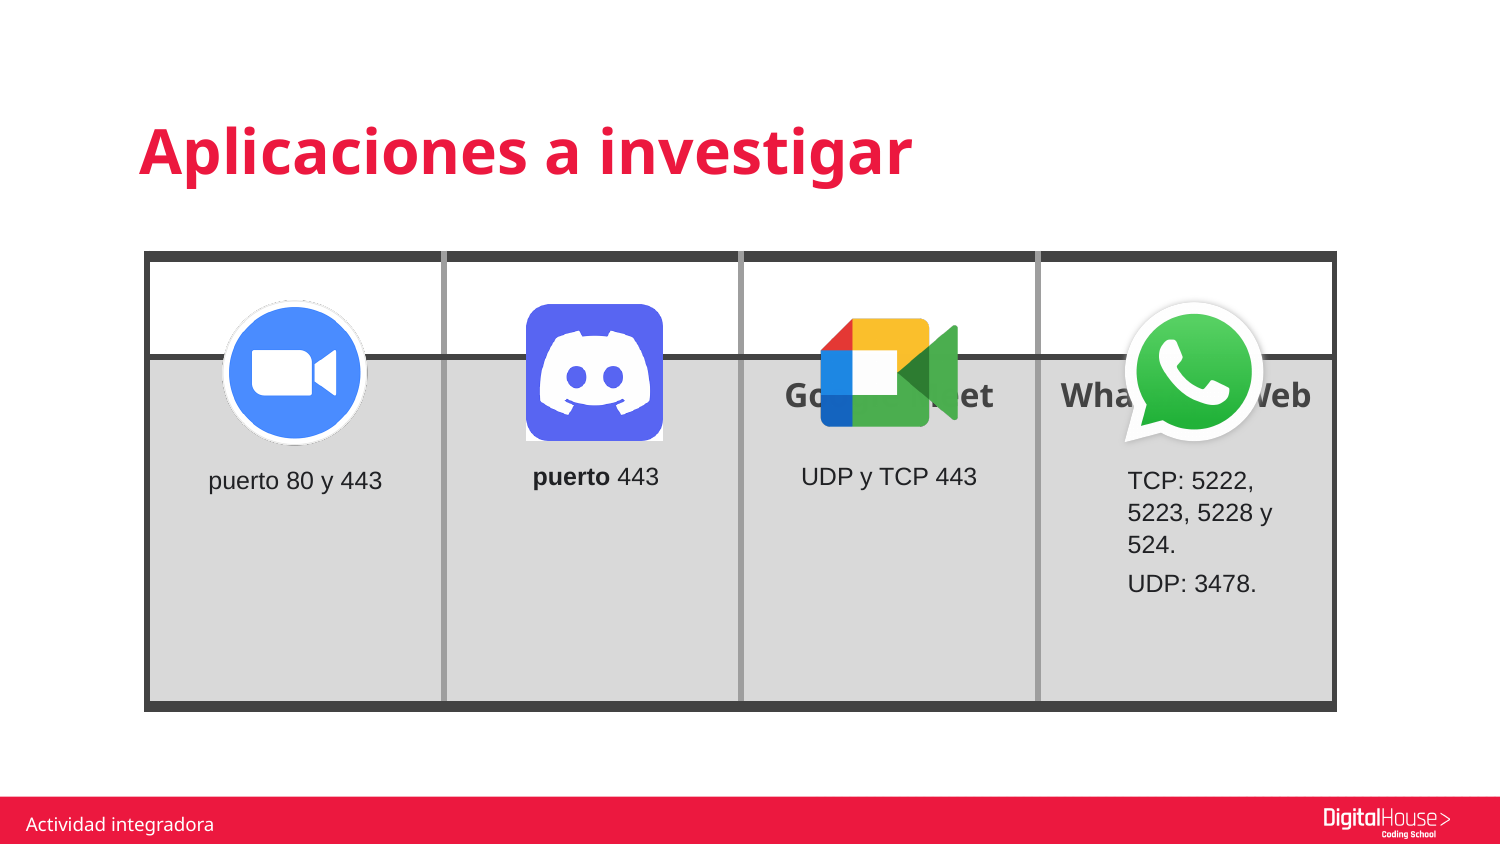

Aplicaciones a investigar
| | | | |
| --- | --- | --- | --- |
| Zoom puerto 80 y 443 | Discord puerto 443 | Google Meet UDP y TCP 443 | WhatsApp Web TCP: 5222, 5223, 5228 y 524. UDP: 3478. |